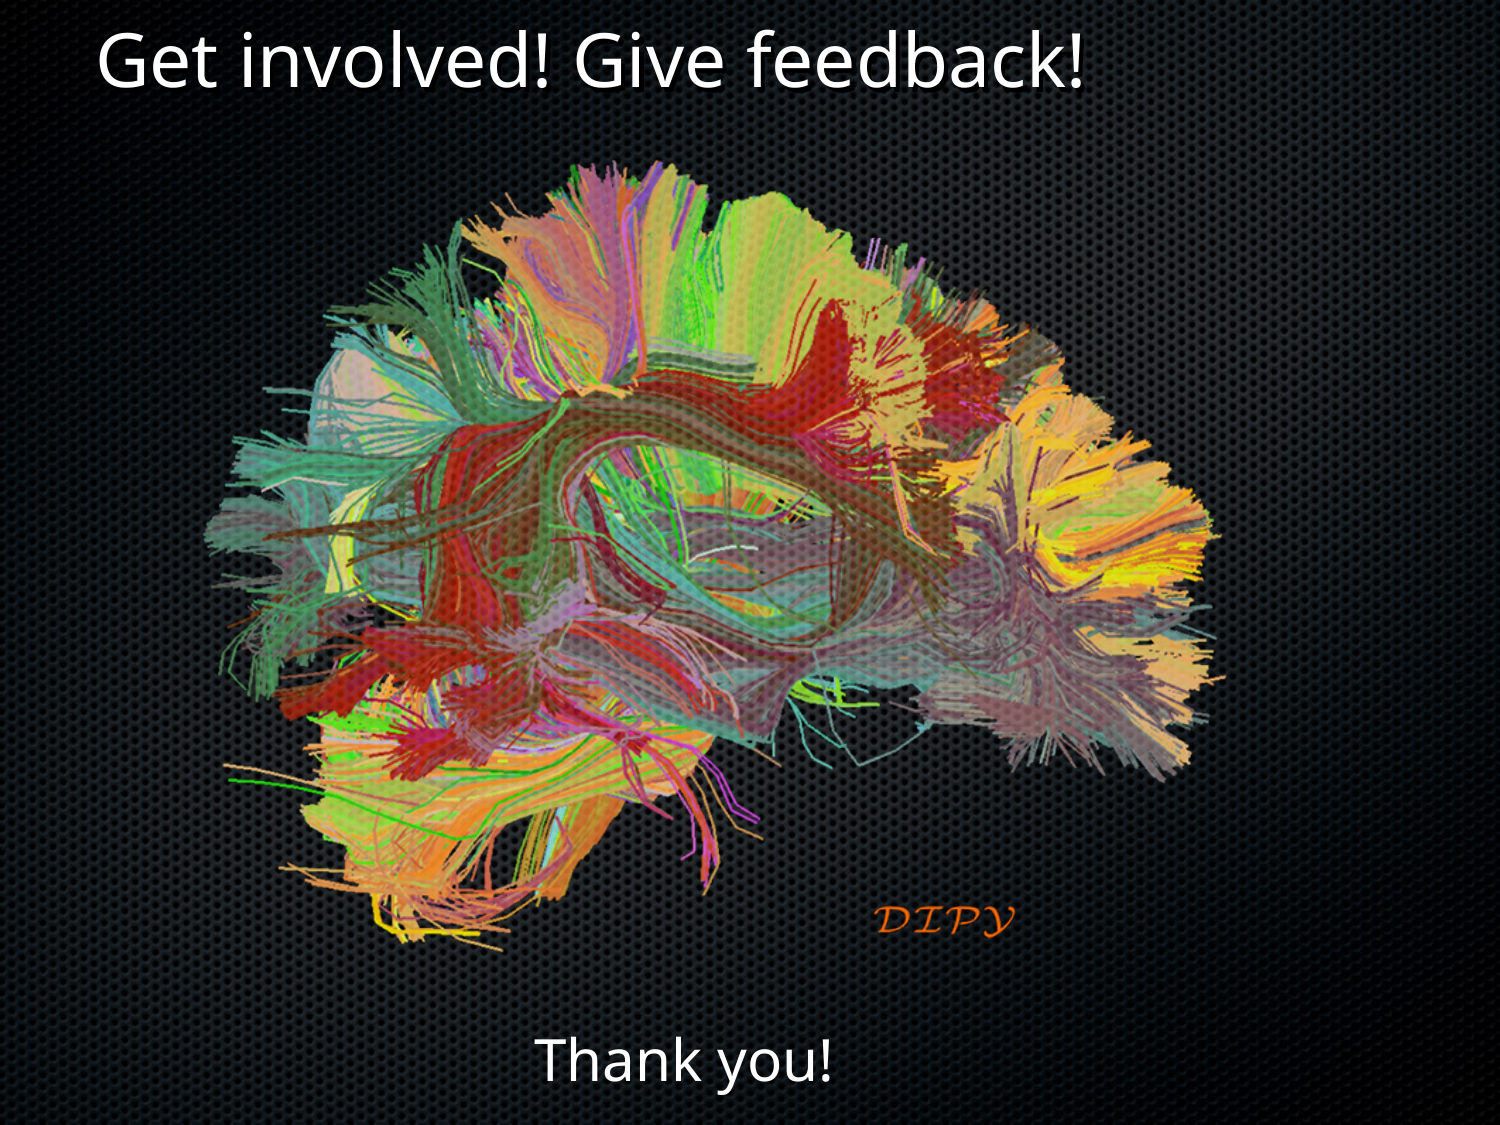

# Get involved! Give feedback!
Thank you!